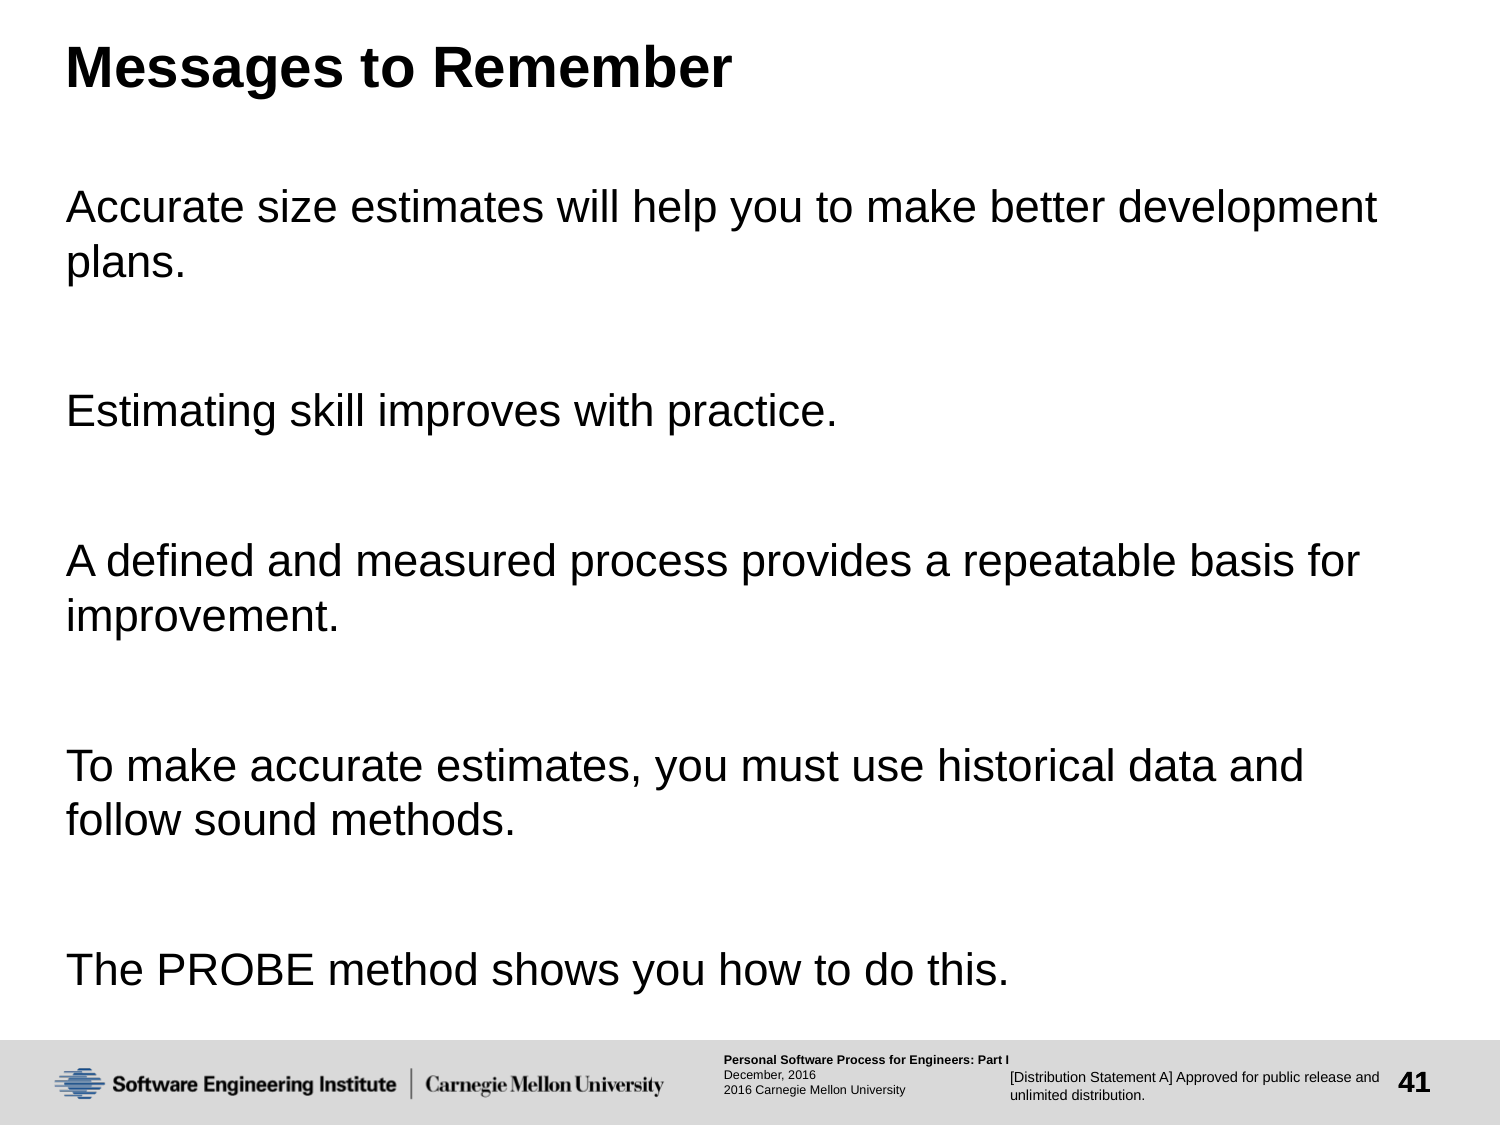

# Messages to Remember
Accurate size estimates will help you to make better development plans.
Estimating skill improves with practice.
A defined and measured process provides a repeatable basis for improvement.
To make accurate estimates, you must use historical data and follow sound methods.
The PROBE method shows you how to do this.